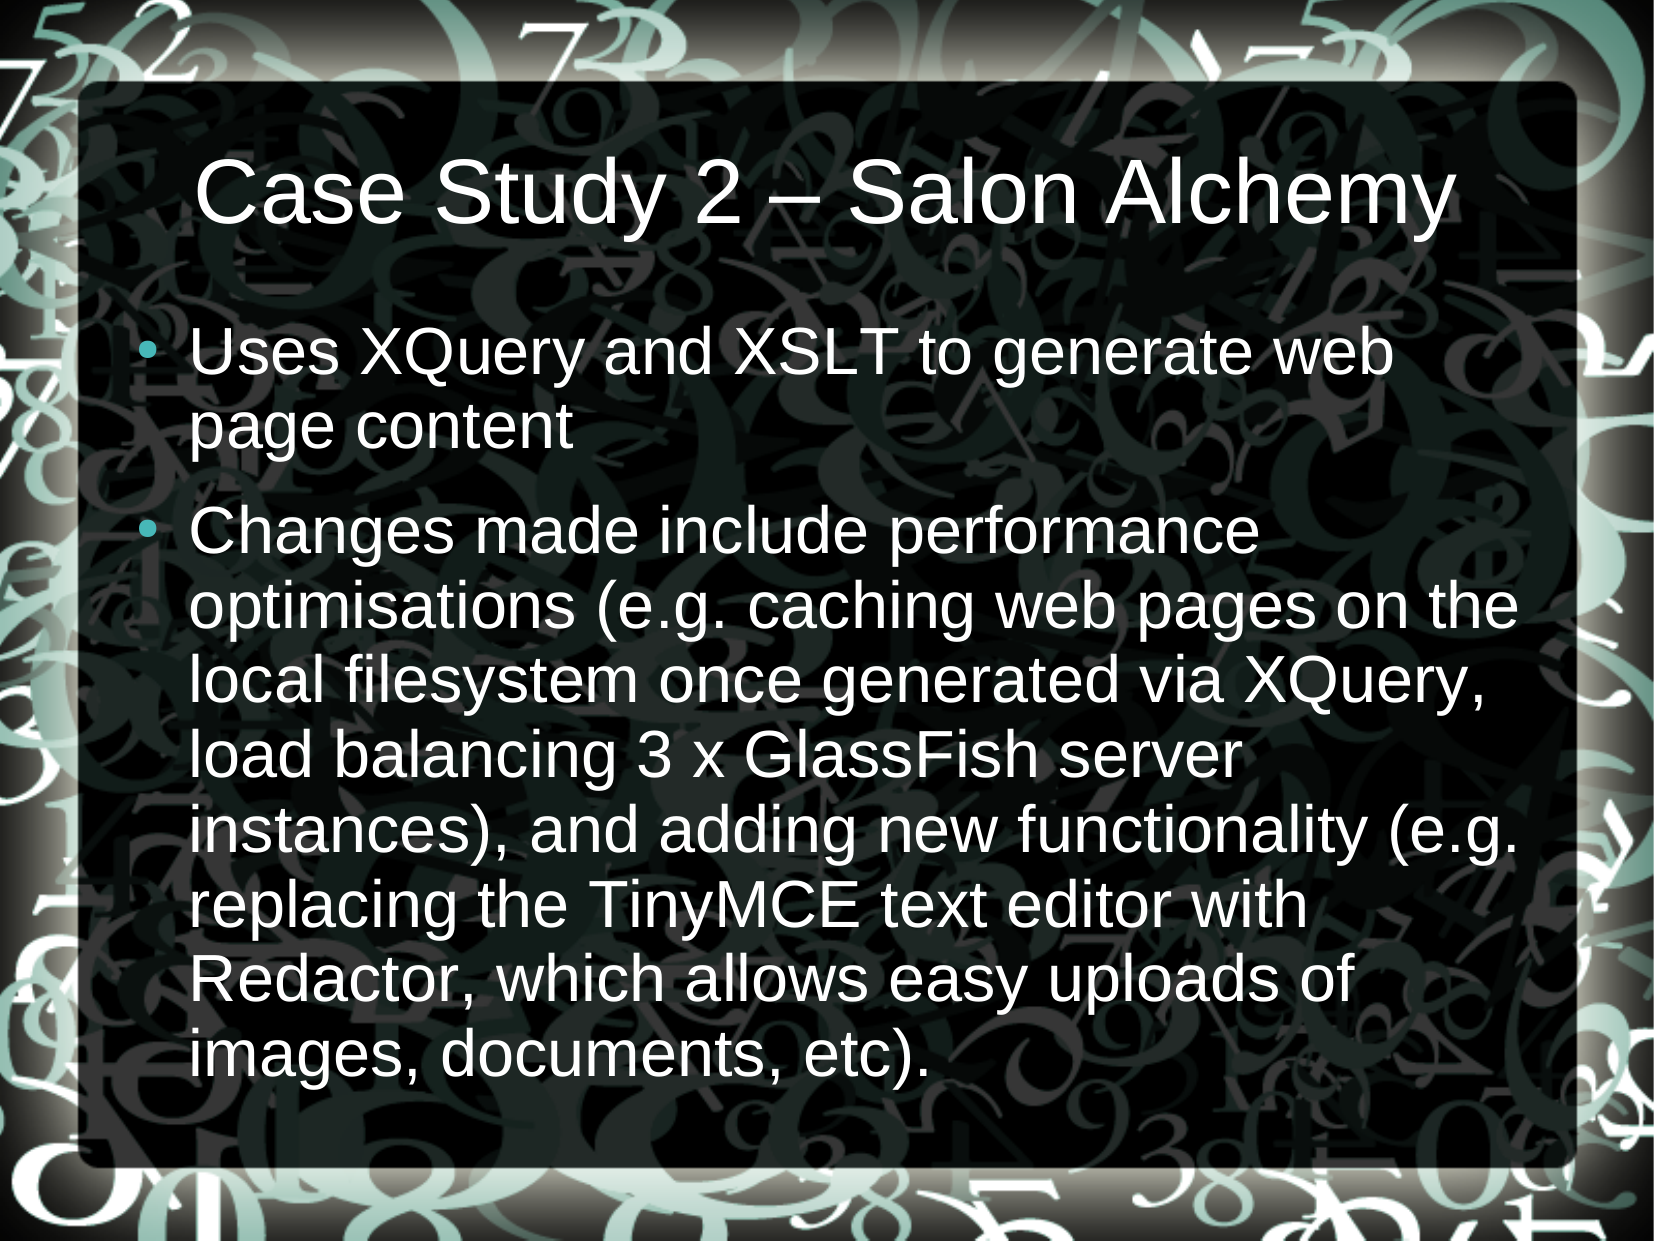

# Case Study 2 – Salon Alchemy
Uses XQuery and XSLT to generate web page content
Changes made include performance optimisations (e.g. caching web pages on the local filesystem once generated via XQuery, load balancing 3 x GlassFish server instances), and adding new functionality (e.g. replacing the TinyMCE text editor with Redactor, which allows easy uploads of images, documents, etc).